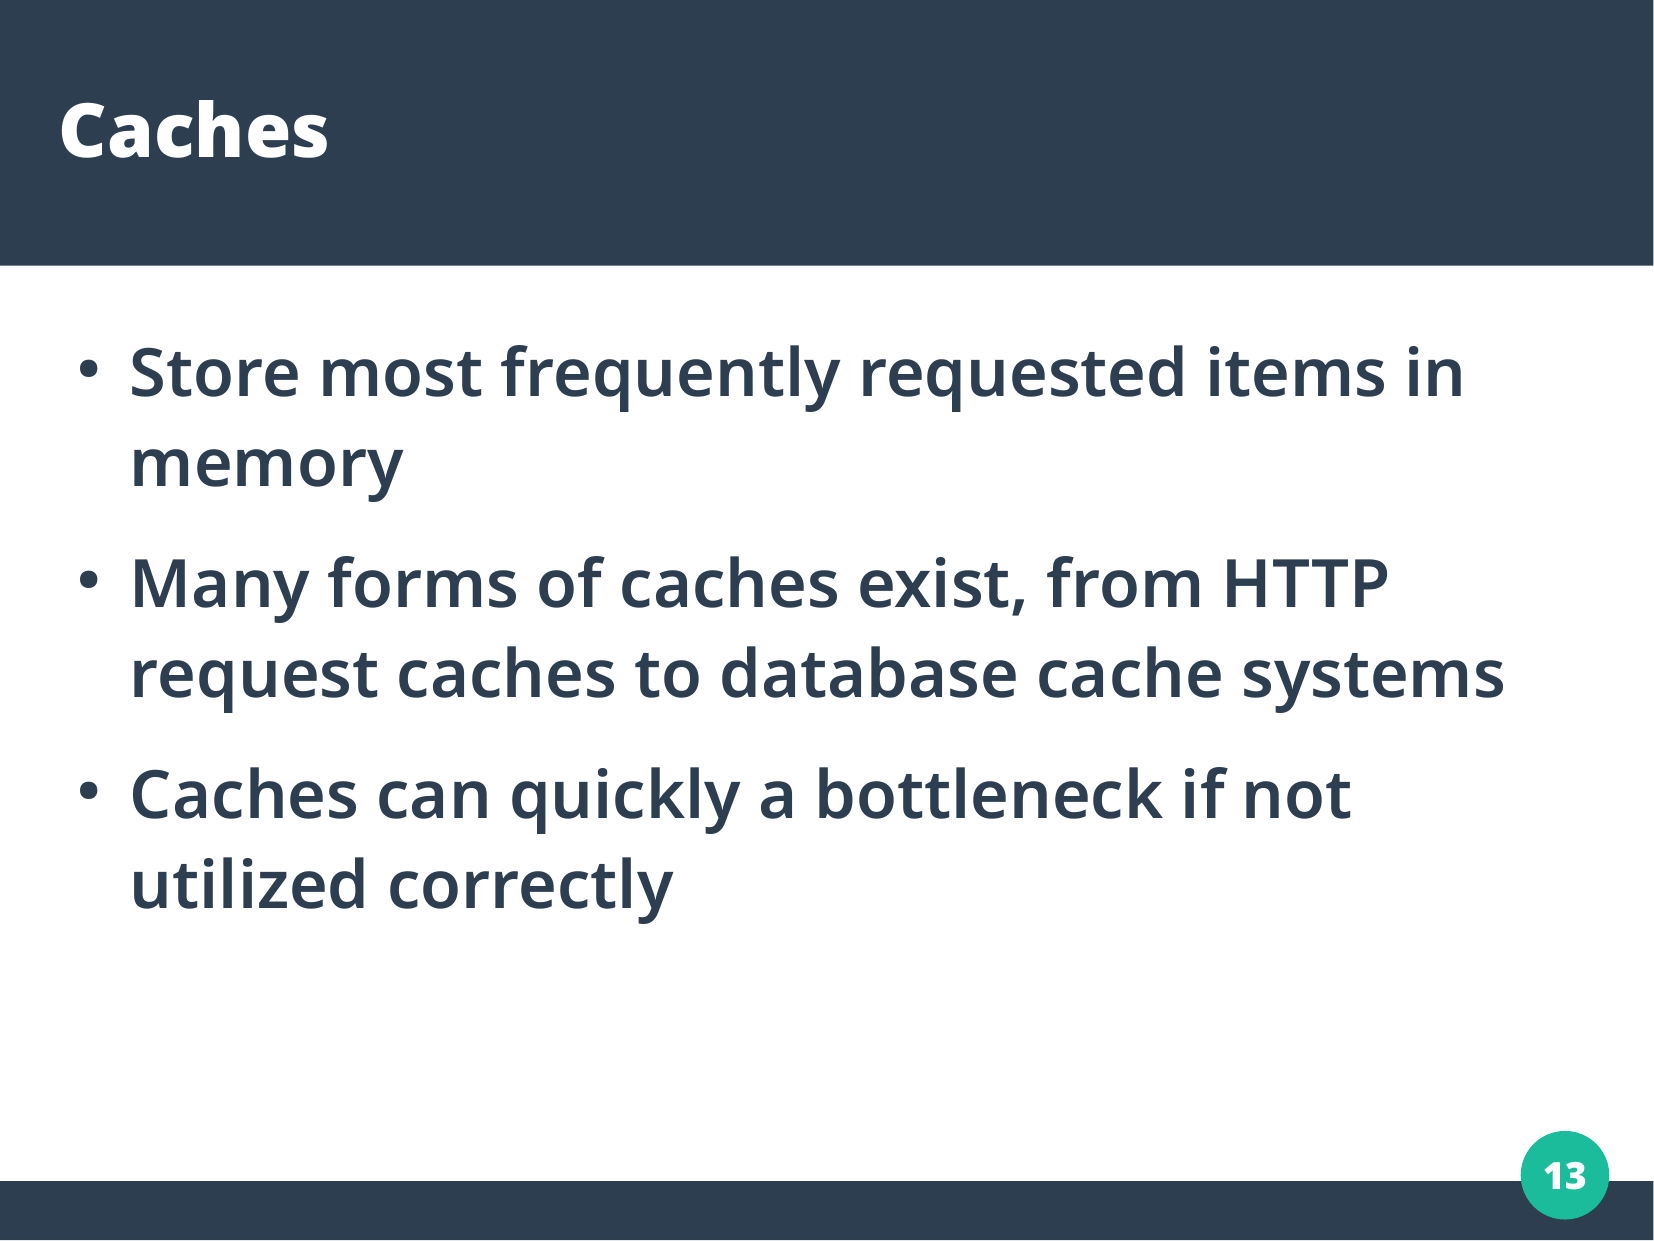

# Caches
Store most frequently requested items in memory
Many forms of caches exist, from HTTP request caches to database cache systems
Caches can quickly a bottleneck if not utilized correctly
13